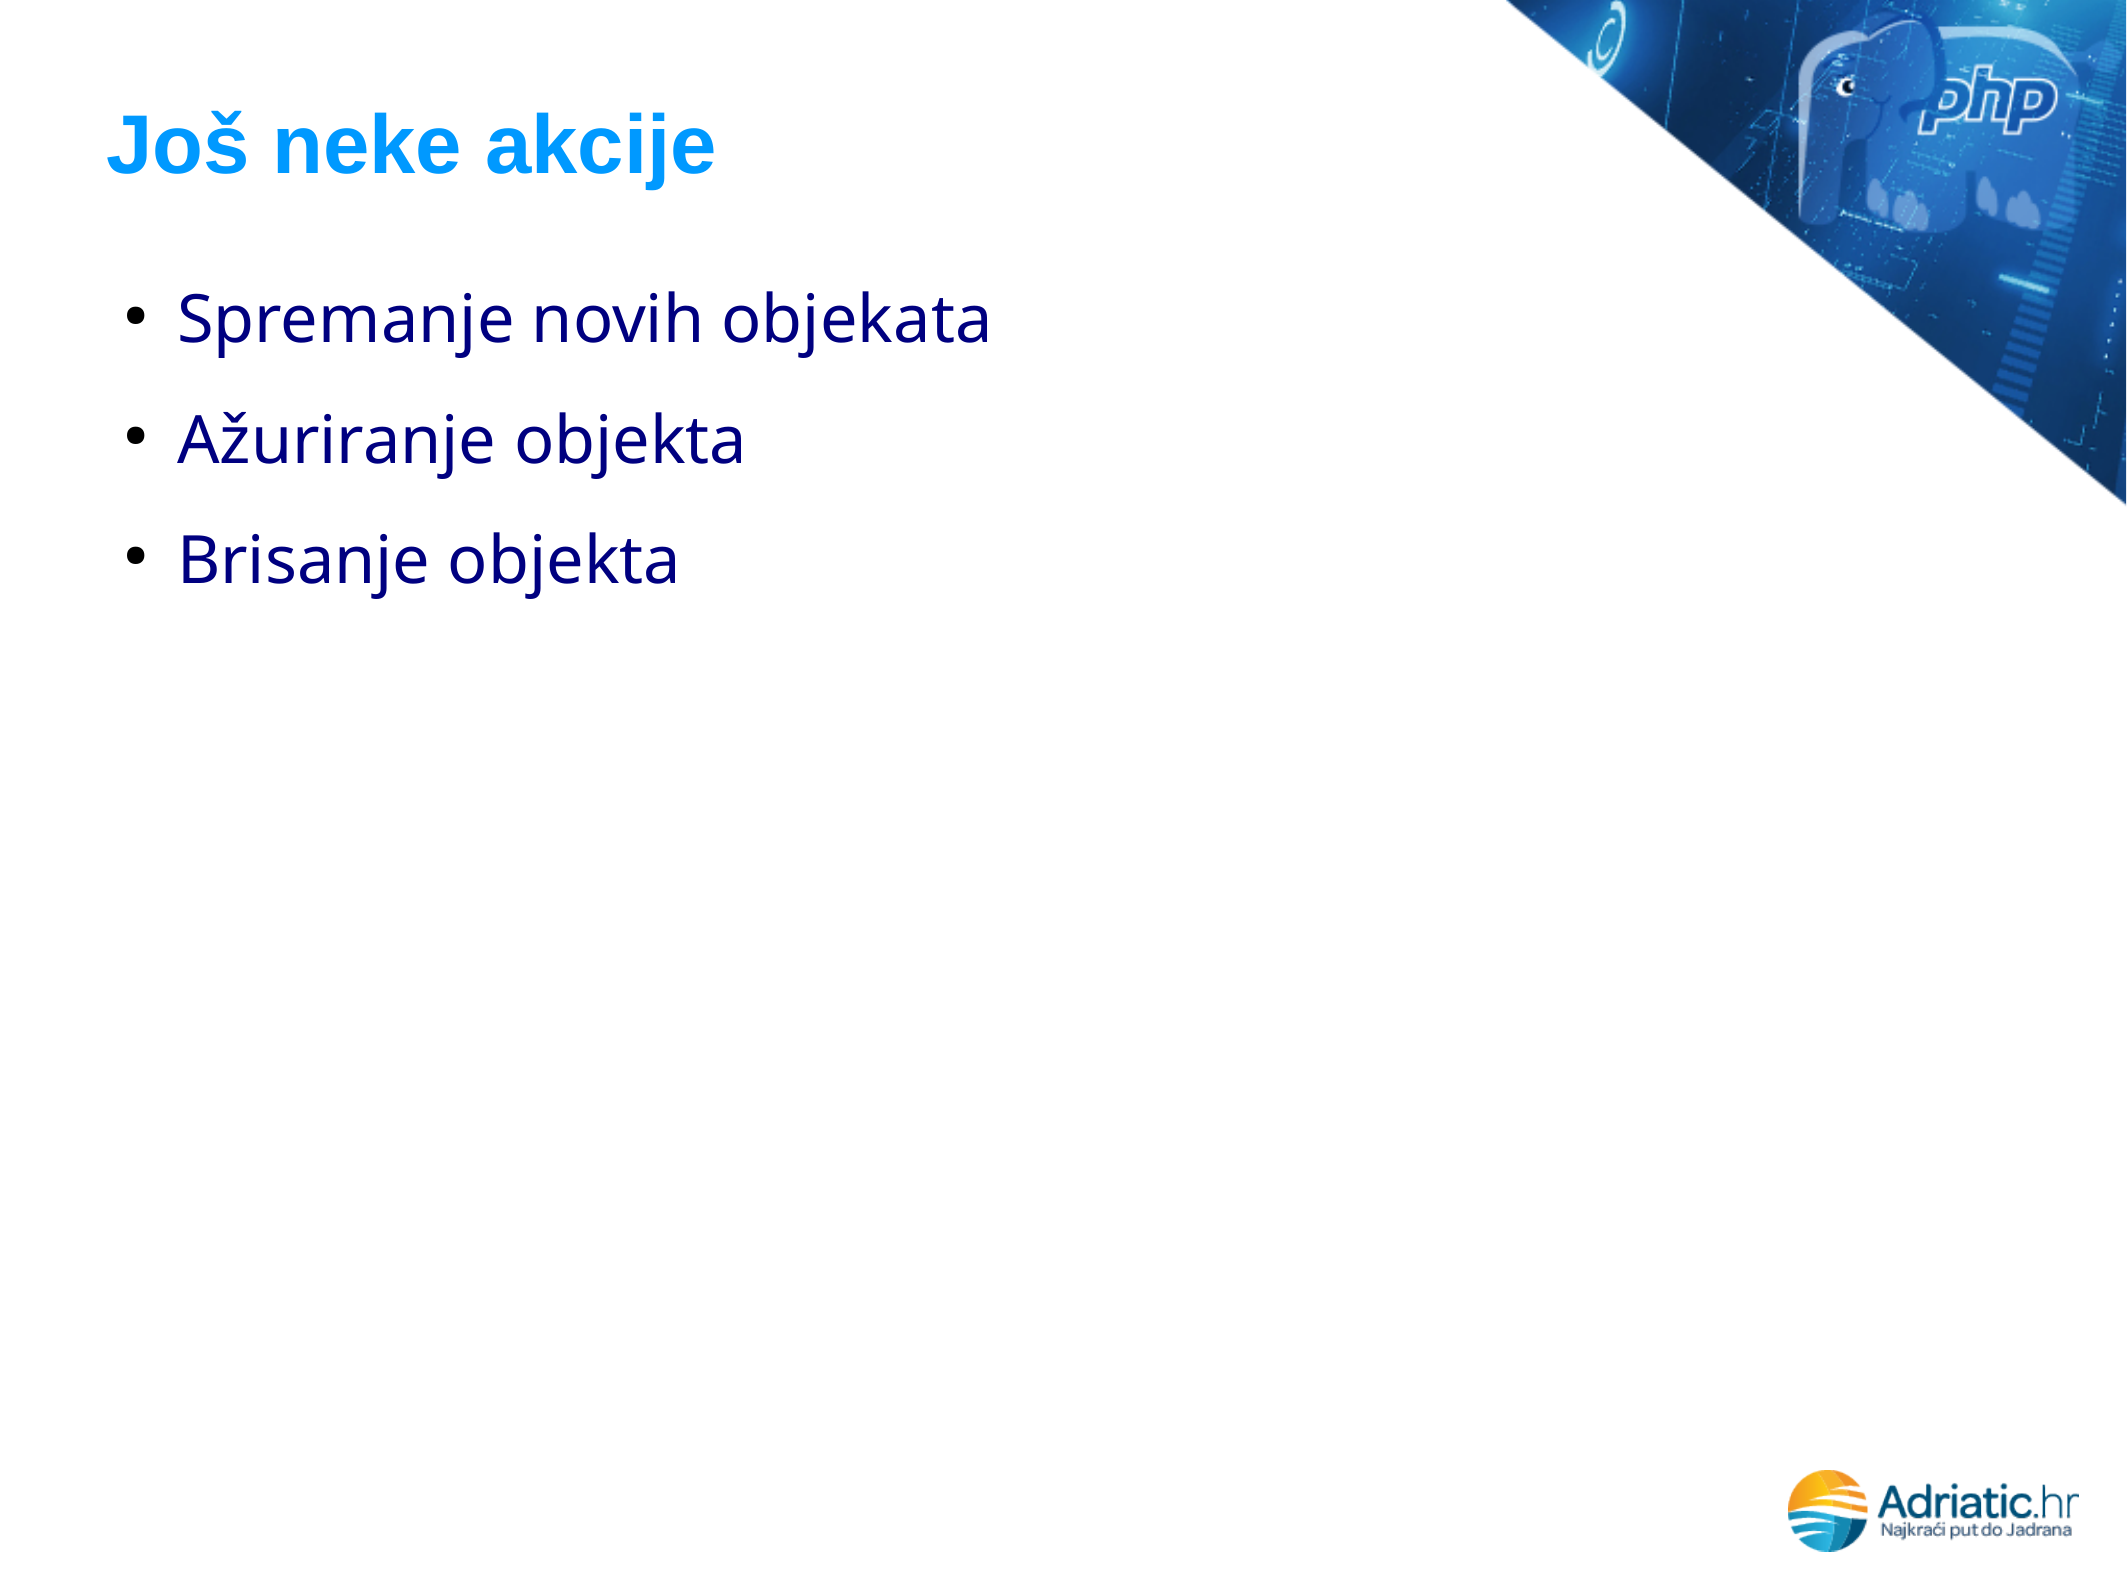

# Još neke akcije
Spremanje novih objekata
Ažuriranje objekta
Brisanje objekta